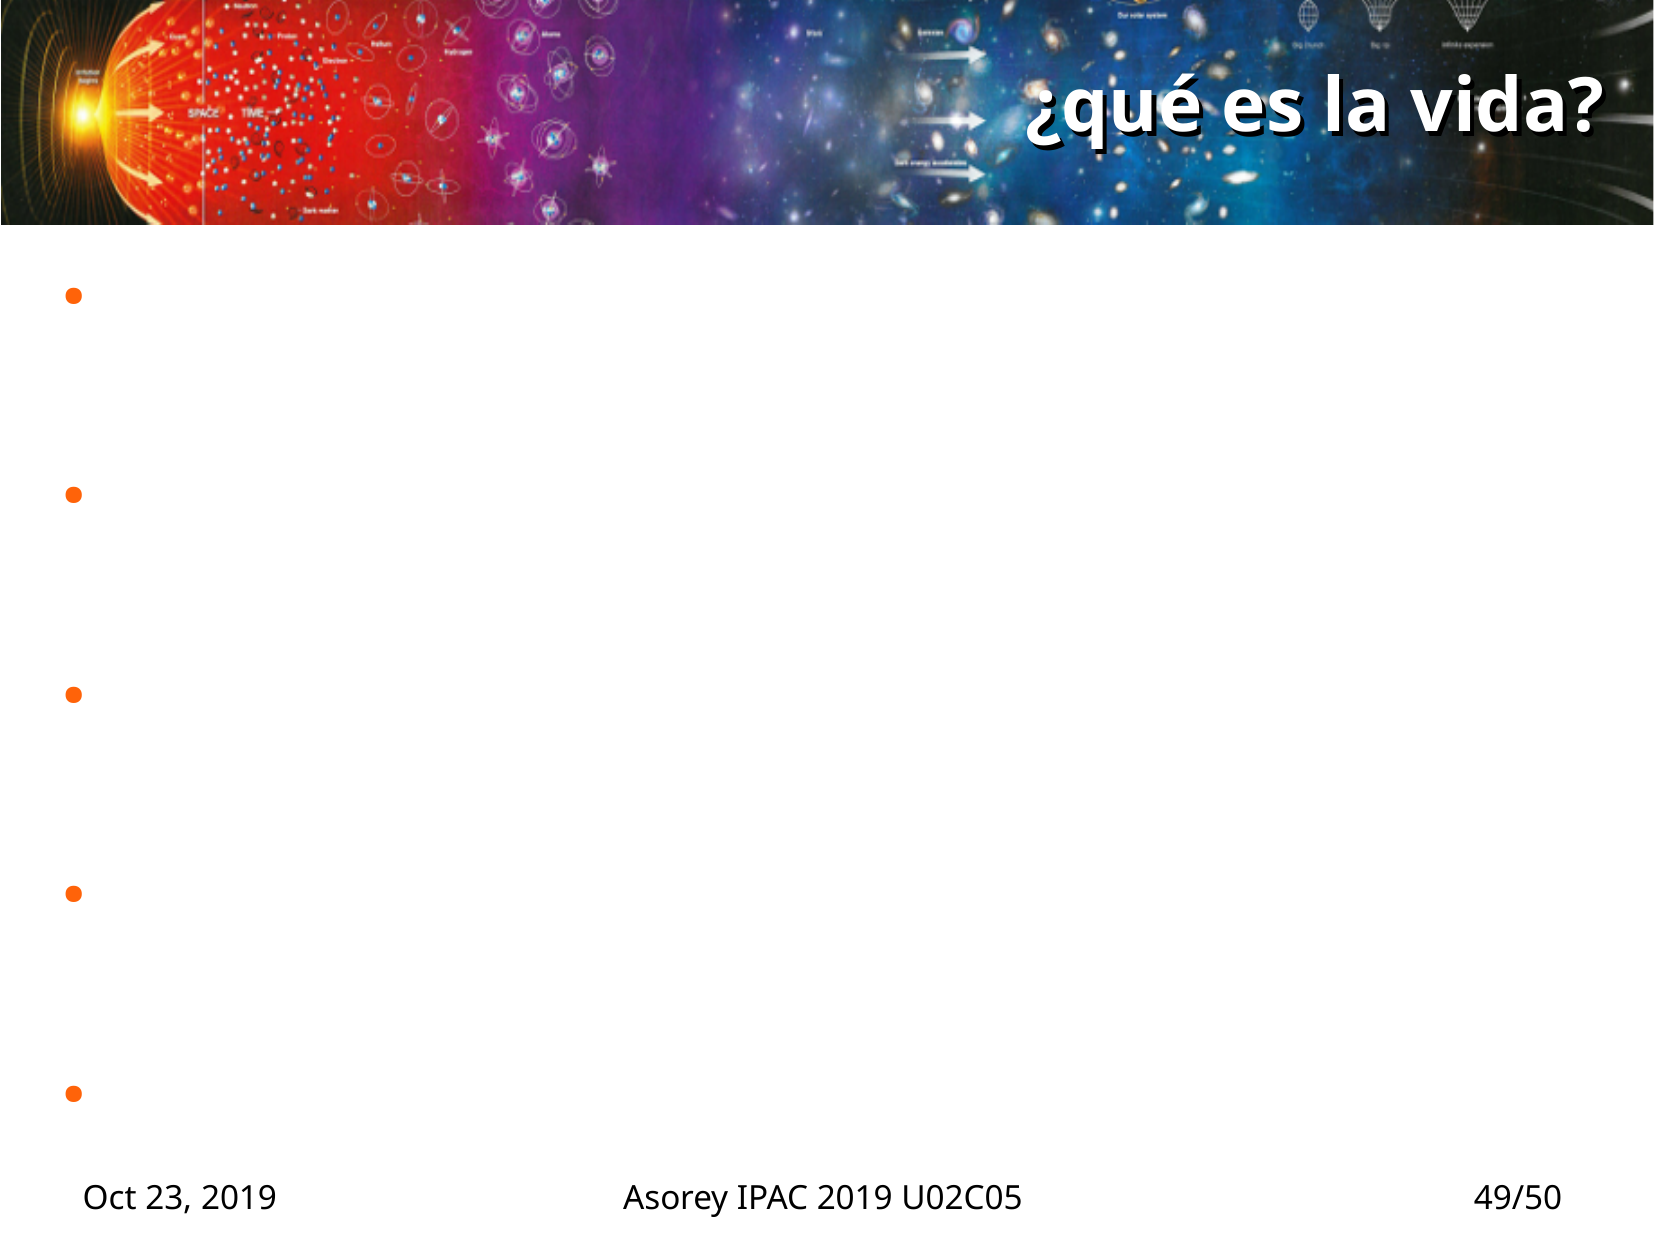

# ¿qué es la vida?
Oct 23, 2019
Asorey IPAC 2019 U02C05
49